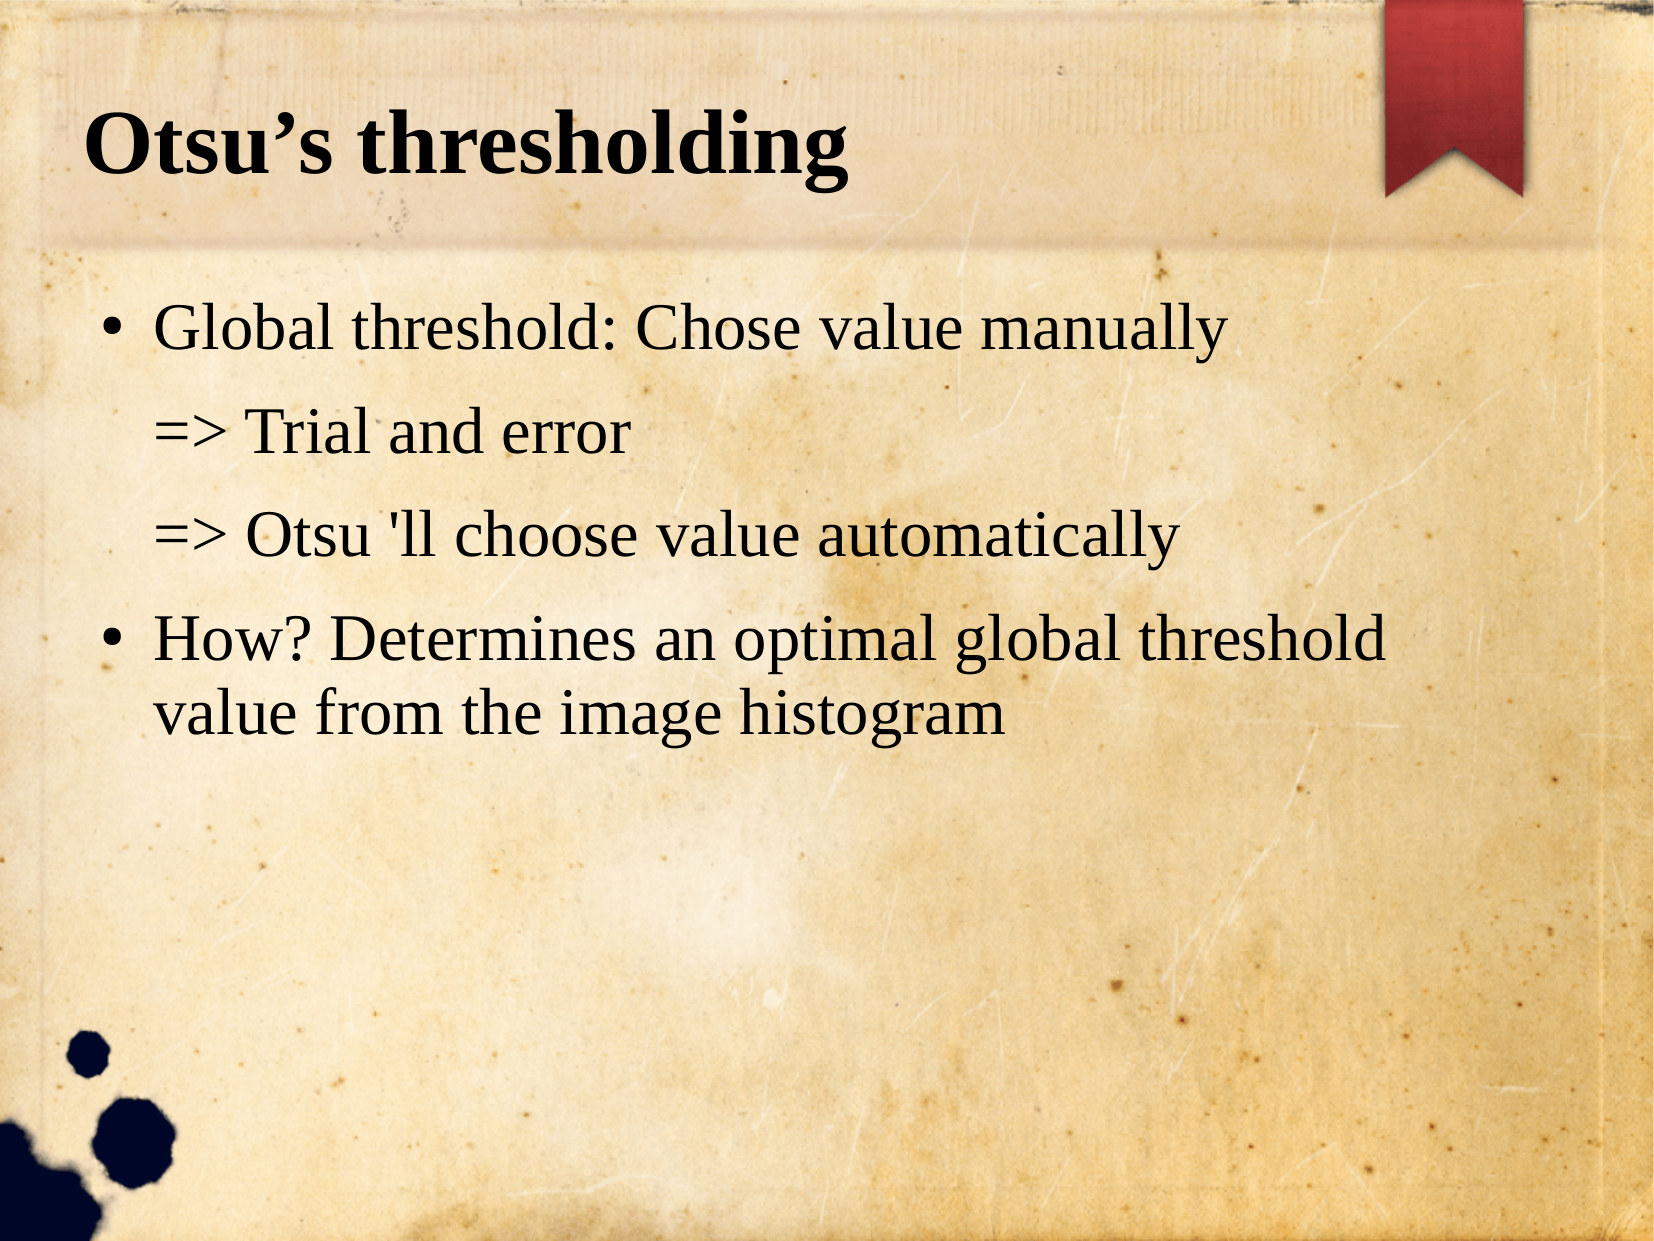

# Otsu’s thresholding
Global threshold: Chose value manually
=> Trial and error
=> Otsu 'll choose value automatically
How? Determines an optimal global threshold value from the image histogram